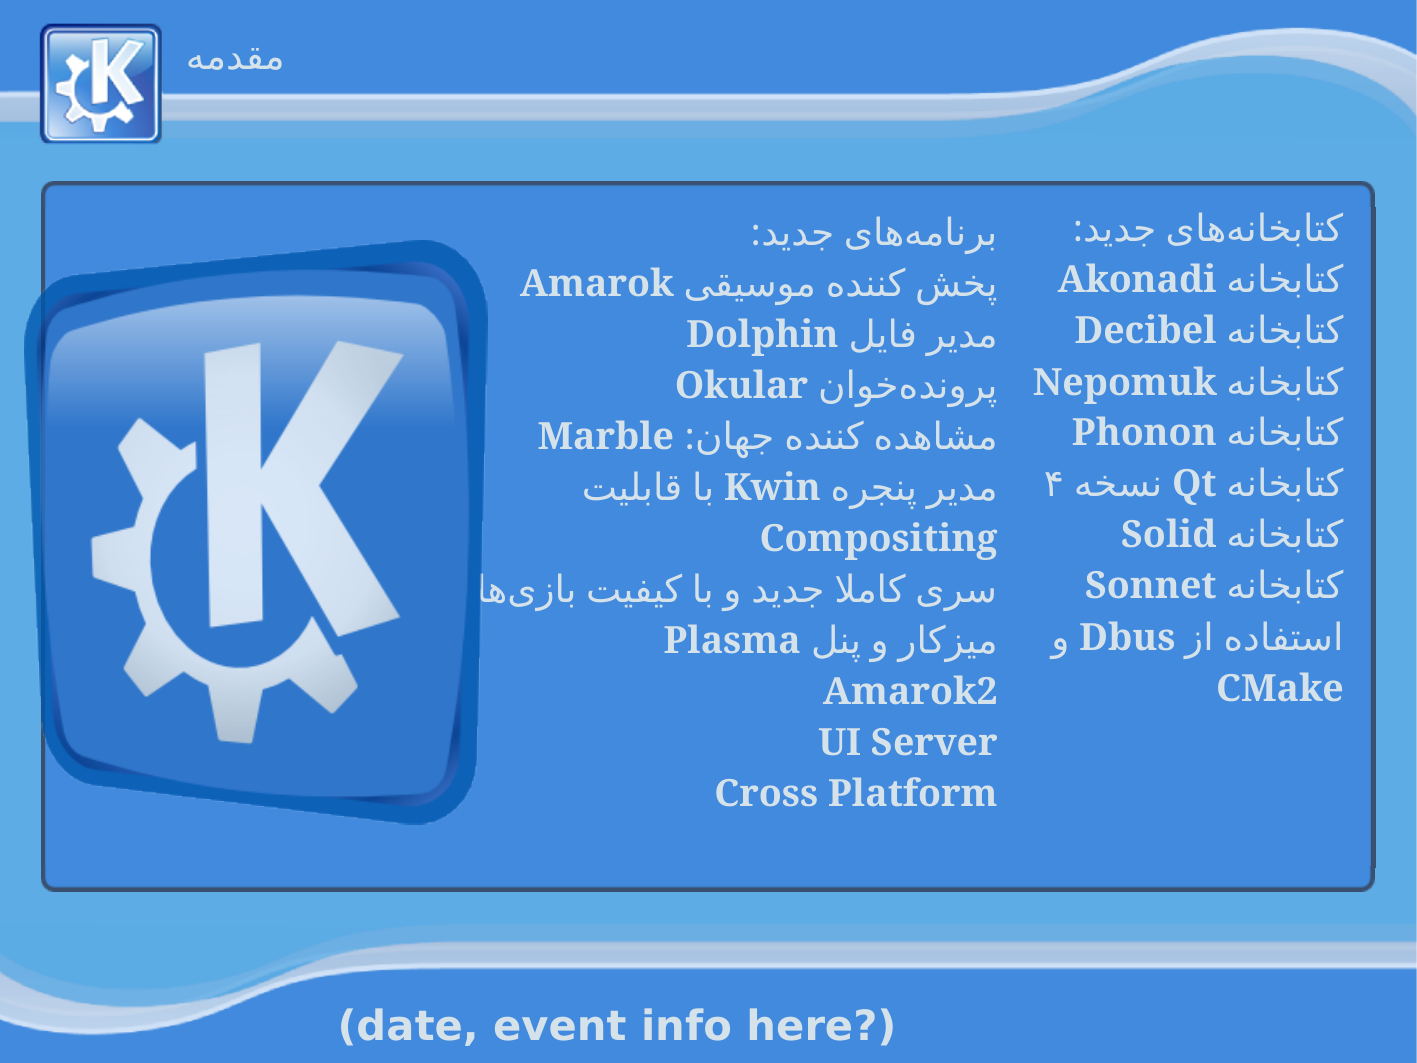

مقدمه
کتابخانه‌های جدید:
کتابخانه Akonadi
کتابخانه Decibel
کتابخانه Nepomuk
کتابخانه Phonon
کتابخانه Qt نسخه ۴
کتابخانه Solid
کتابخانه Sonnet
استفاده از Dbus و CMake
برنامه‌های جدید:
پخش کننده موسیقی Amarok
مدیر فایل Dolphin
پرونده‌خوان Okular
مشاهده کننده جهان: Marble
مدیر پنجره Kwin با قابلیت Compositing
سری کاملا جدید و با کیفیت بازی‌ها
میزکار و پنل Plasma
Amarok2
UI Server
Cross Platform